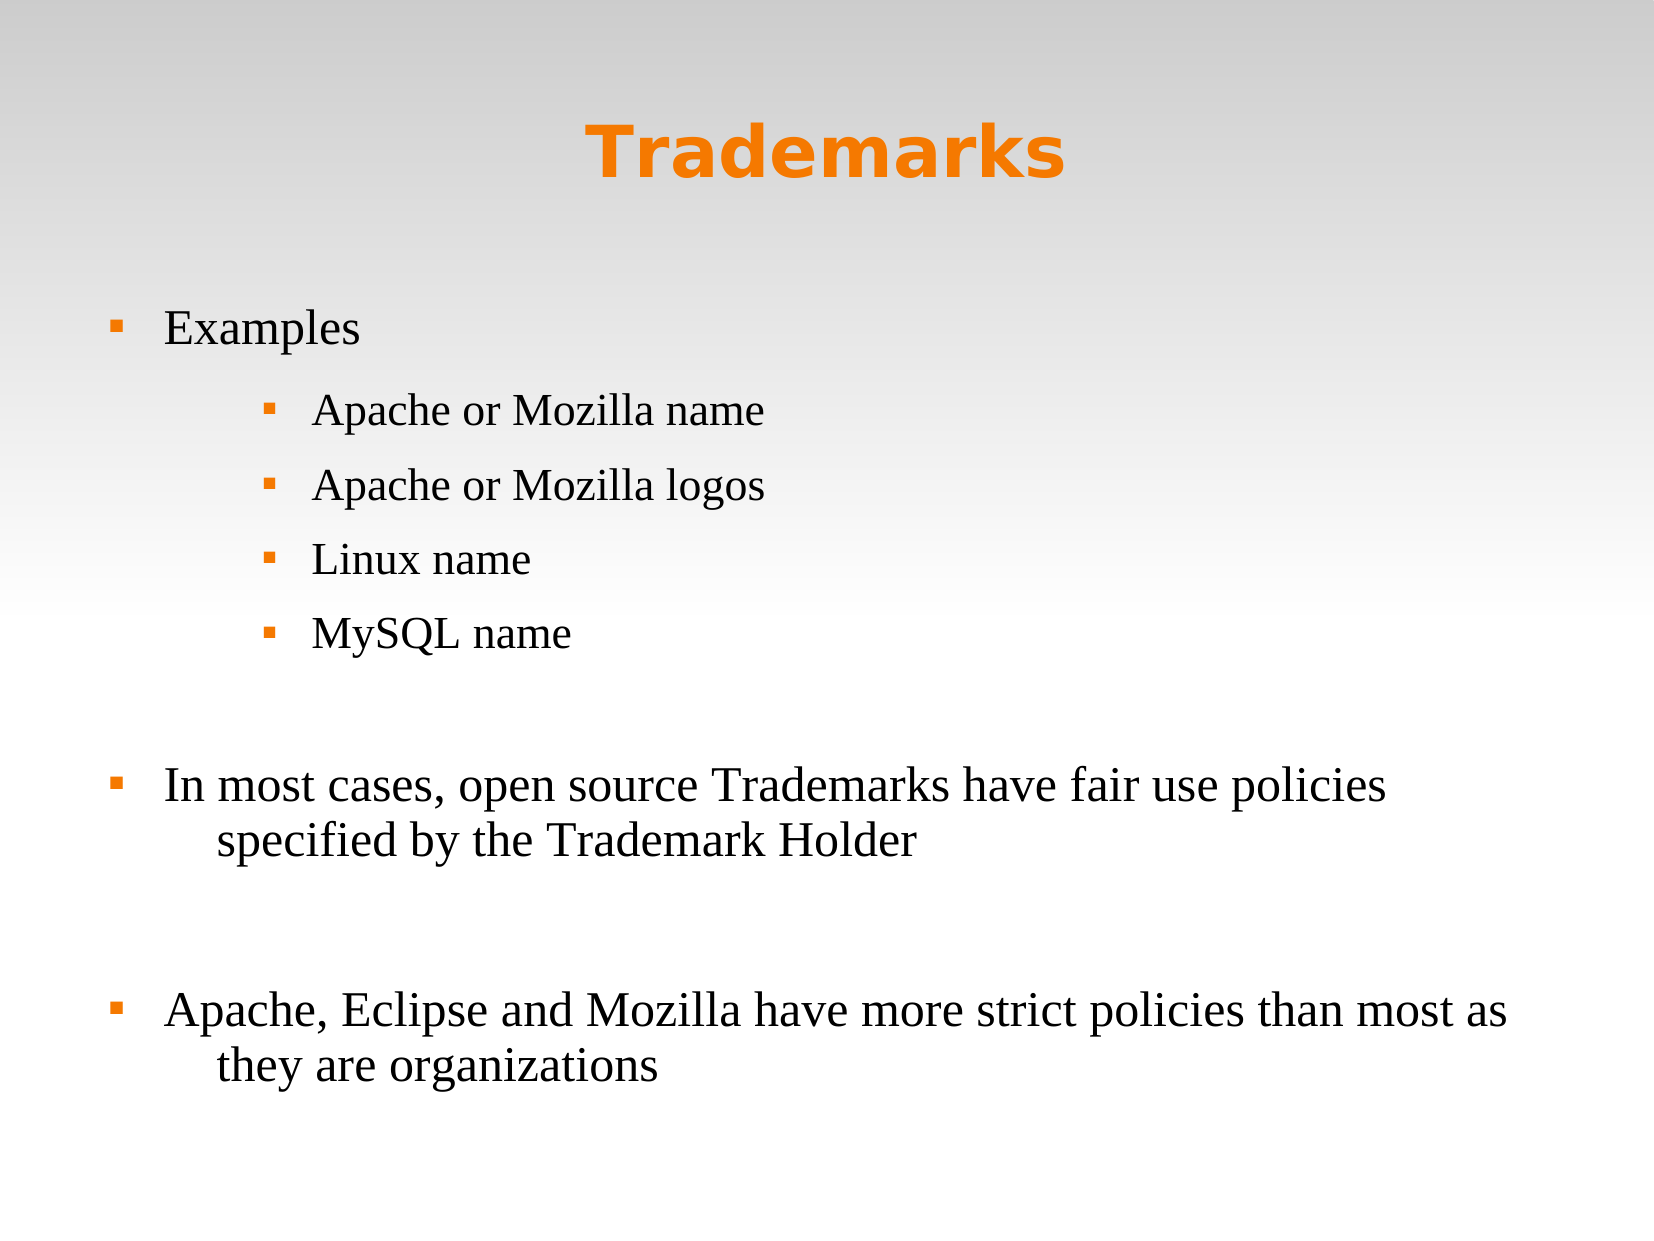

# Trademarks
Examples
Apache or Mozilla name
Apache or Mozilla logos
Linux name
MySQL name
In most cases, open source Trademarks have fair use policies specified by the Trademark Holder
Apache, Eclipse and Mozilla have more strict policies than most as they are organizations